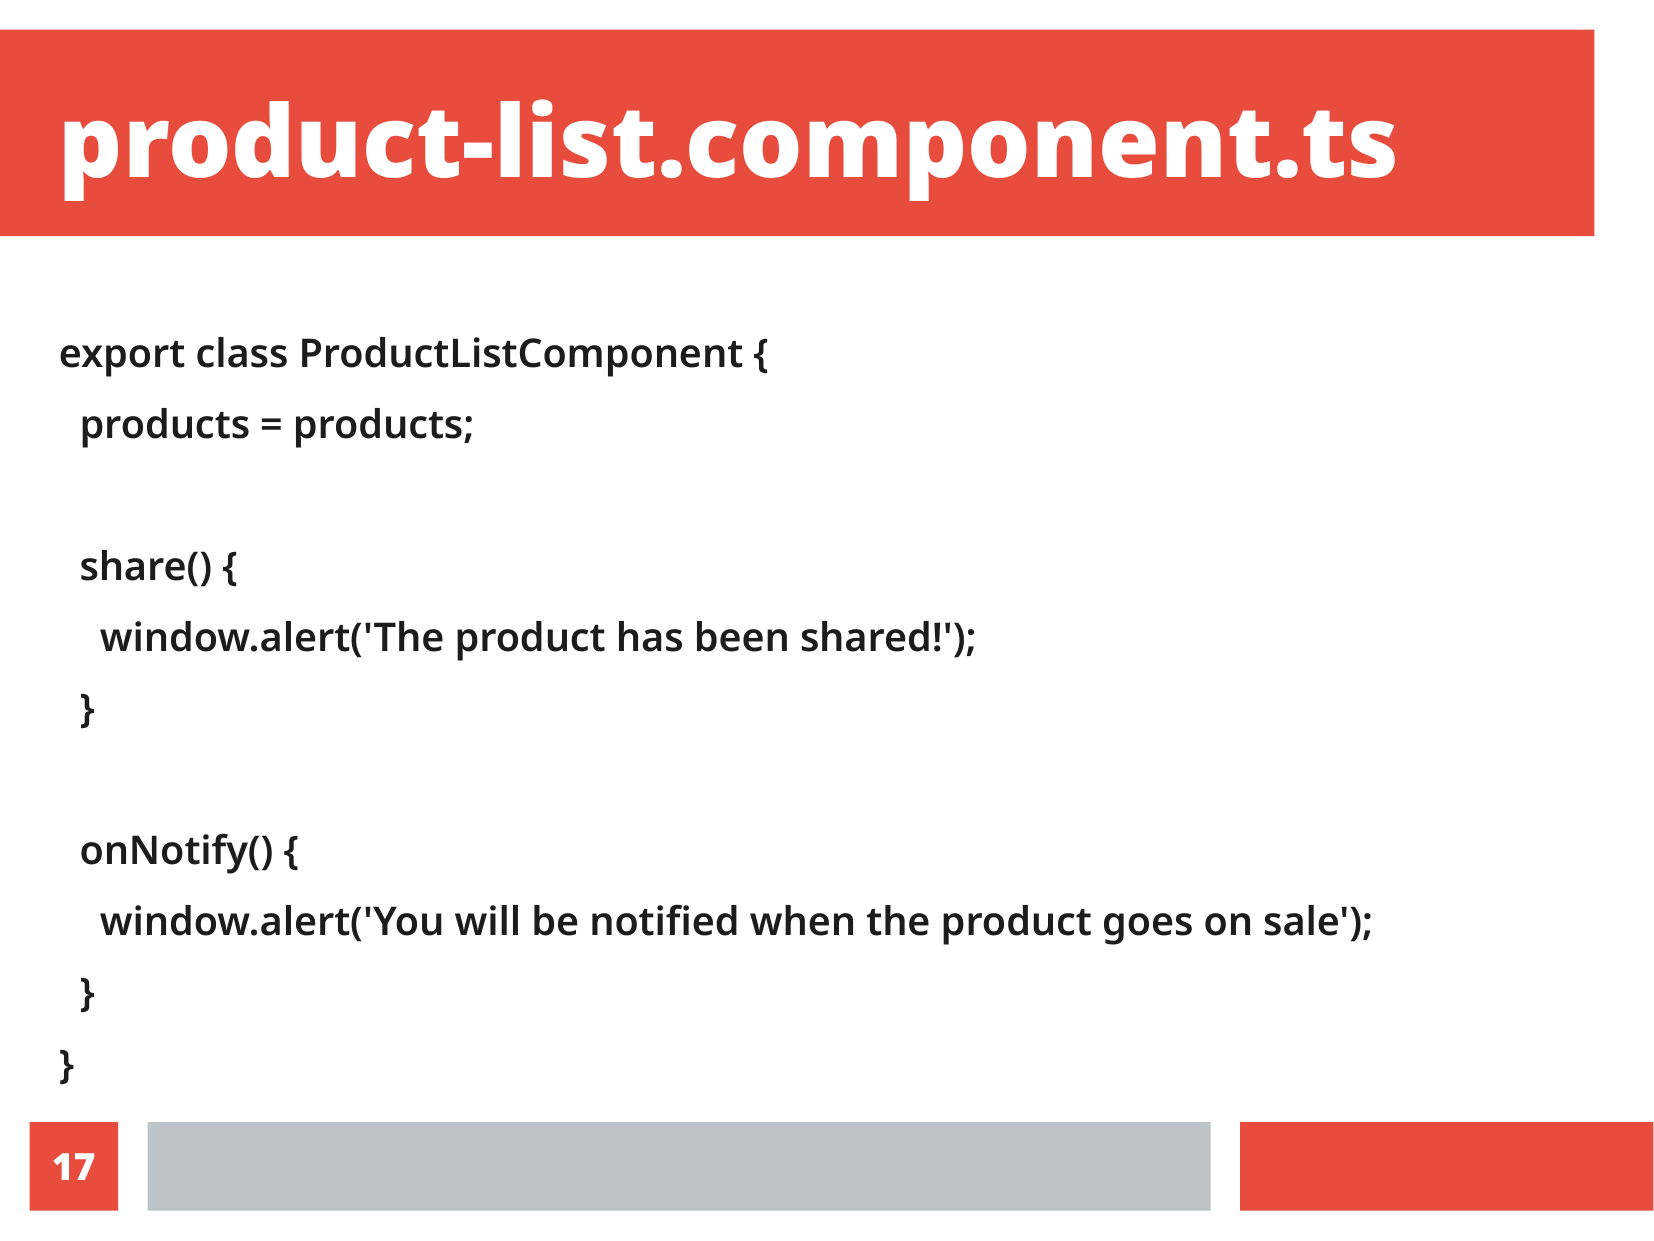

# product-list.component.ts
export class ProductListComponent {
 products = products;
 share() {
 window.alert('The product has been shared!');
 }
 onNotify() {
 window.alert('You will be notified when the product goes on sale');
 }
}
17